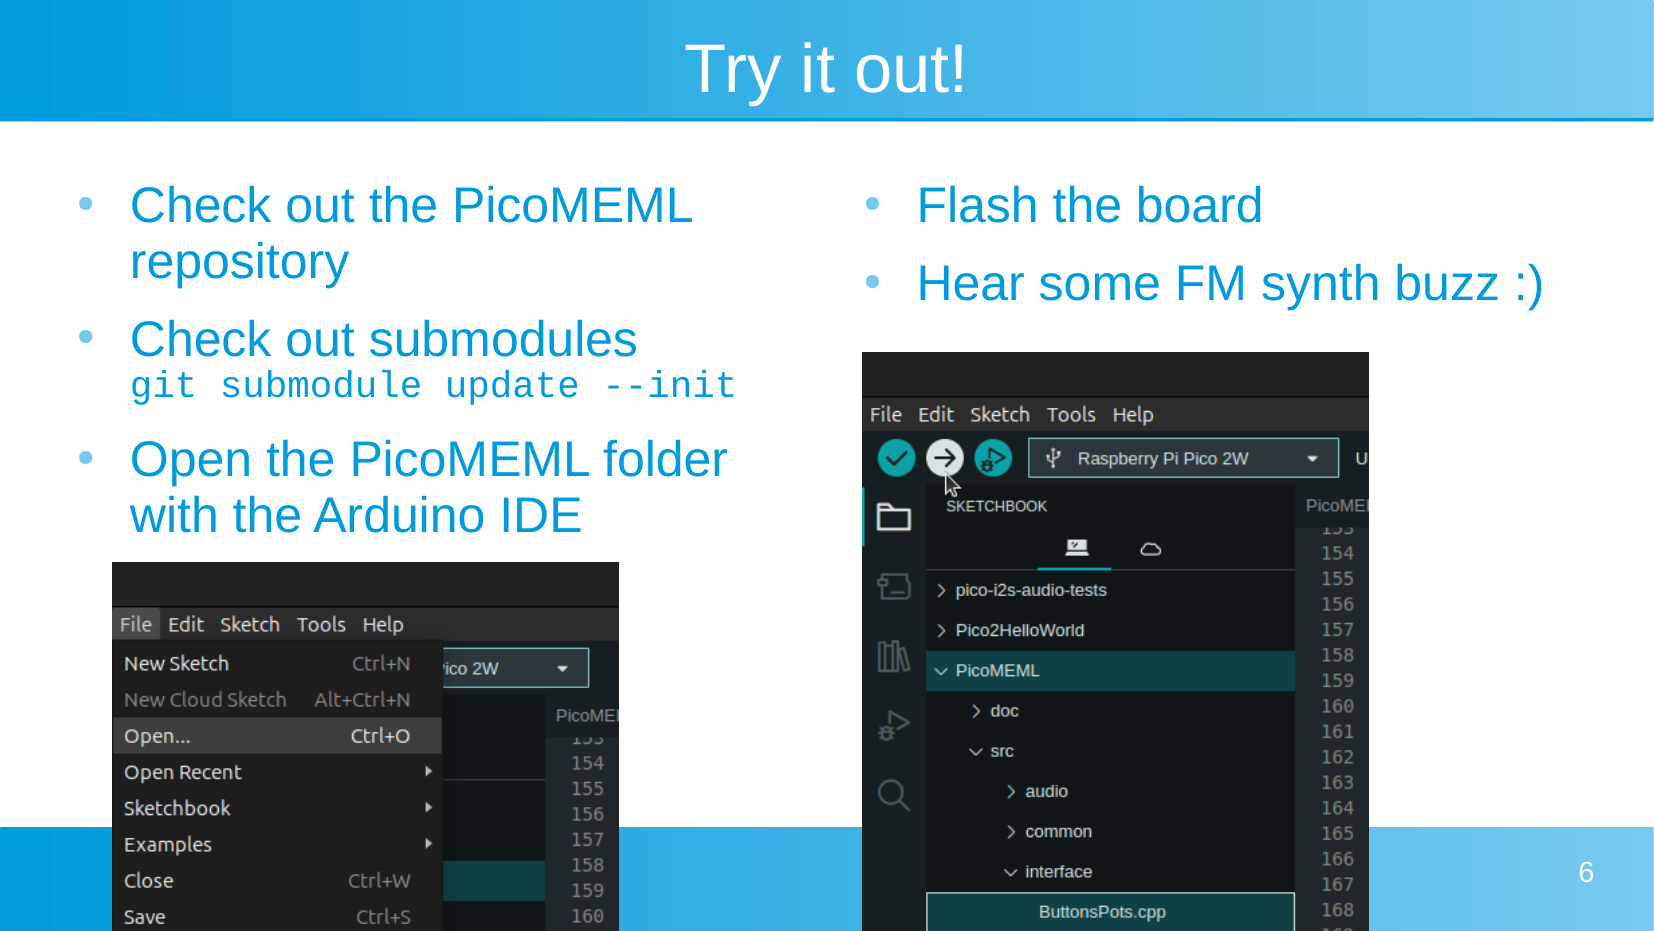

# Try it out!
Check out the PicoMEML repository
Check out submodules
git submodule update --init
Open the PicoMEML folder with the Arduino IDE
Flash the board
Hear some FM synth buzz :)
6